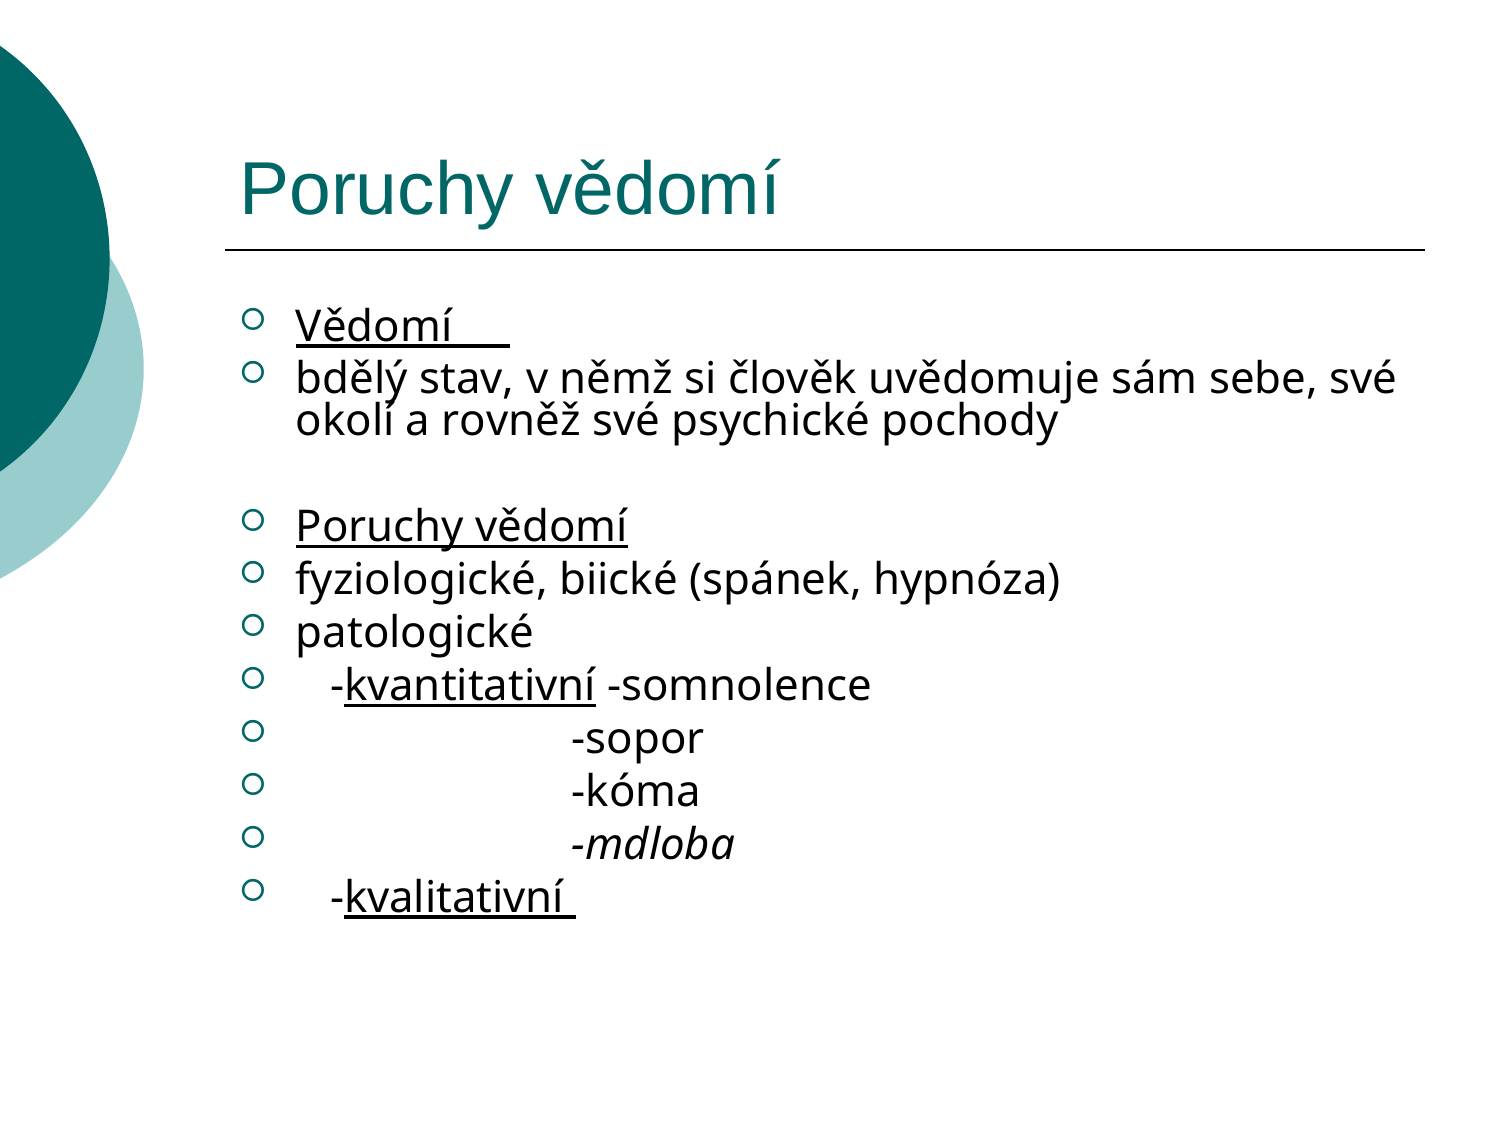

# Poruchy vědomí
Vědomí
bdělý stav, v němž si člověk uvědomuje sám sebe, své okolí a rovněž své psychické pochody
Poruchy vědomí
fyziologické, biické (spánek, hypnóza)
patologické
 -kvantitativní -somnolence
 -sopor
 -kóma
 -mdloba
 -kvalitativní